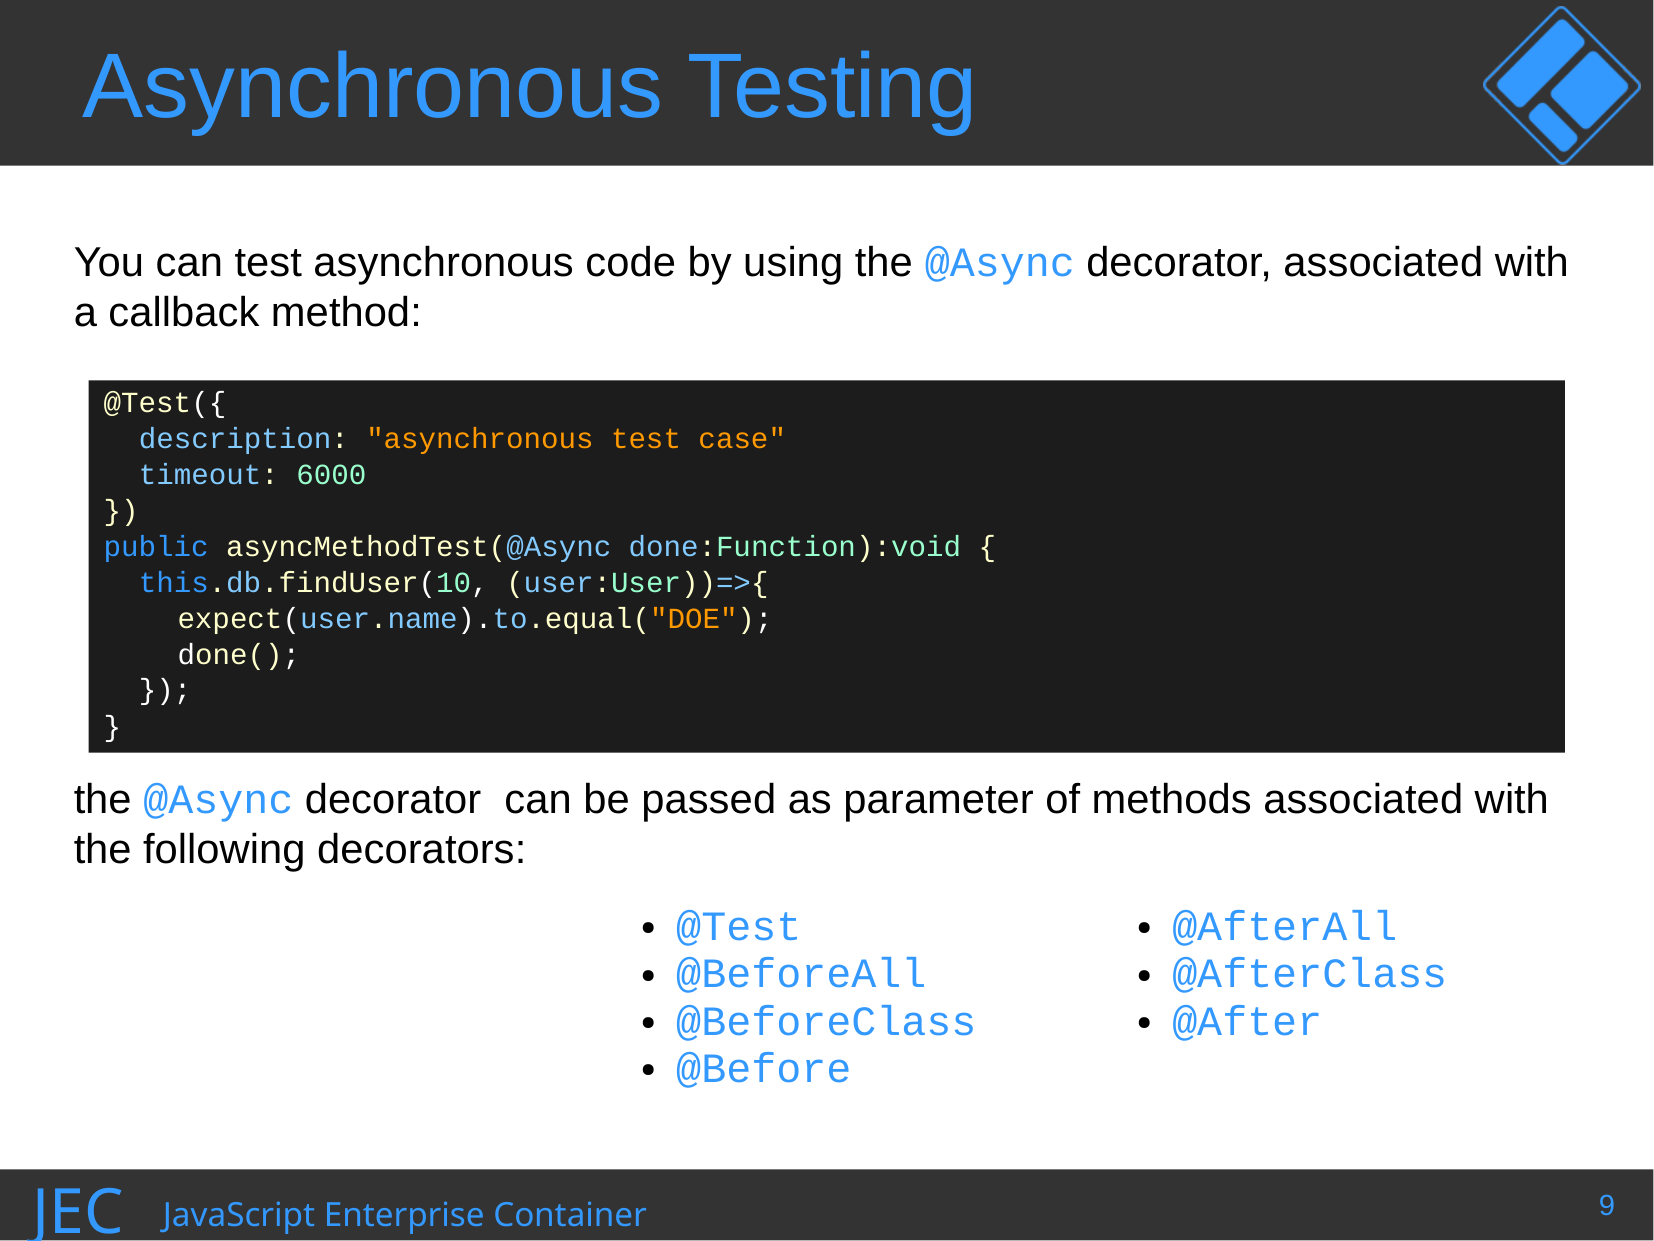

# Asynchronous Testing
You can test asynchronous code by using the @Async decorator, associated with a callback method:
@Test({
 description: "asynchronous test case"
 timeout: 6000
})
public asyncMethodTest(@Async done:Function):void {
 this.db.findUser(10, (user:User))=>{
 	expect(user.name).to.equal("DOE");
	done();
 });
}
the @Async decorator can be passed as parameter of methods associated with the following decorators:
@Test
@BeforeAll
@BeforeClass
@Before
@AfterAll
@AfterClass
@After
JEC
9
JavaScript Enterprise Container